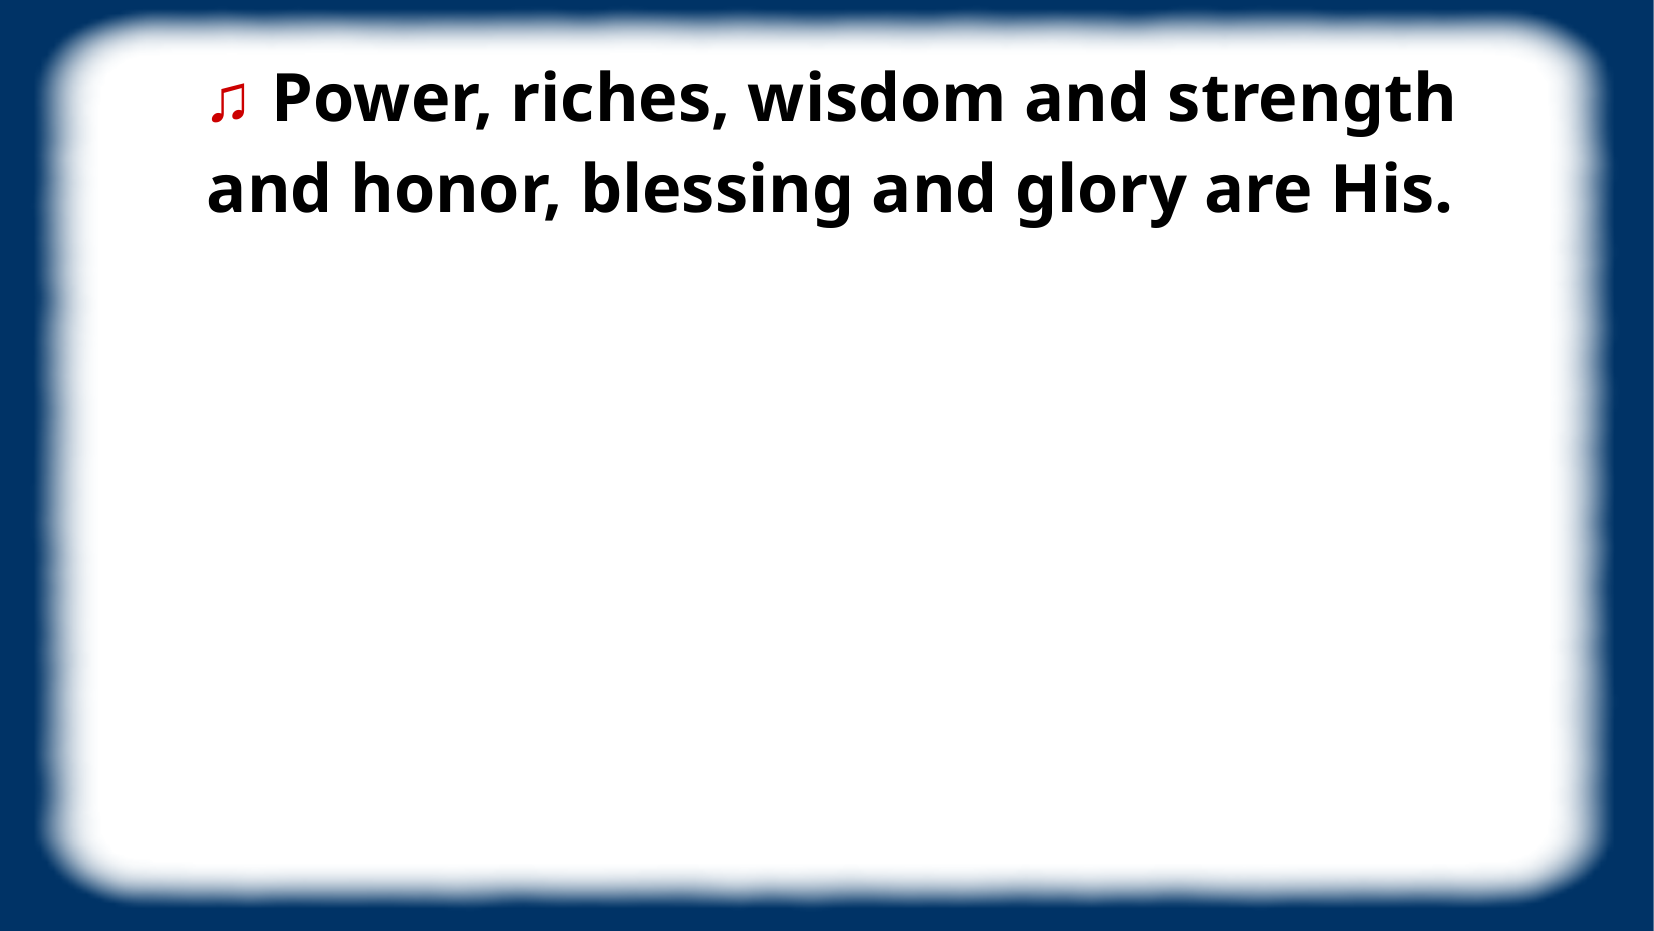

♫ Power, riches, wisdom and strength
and honor, blessing and glory are His.